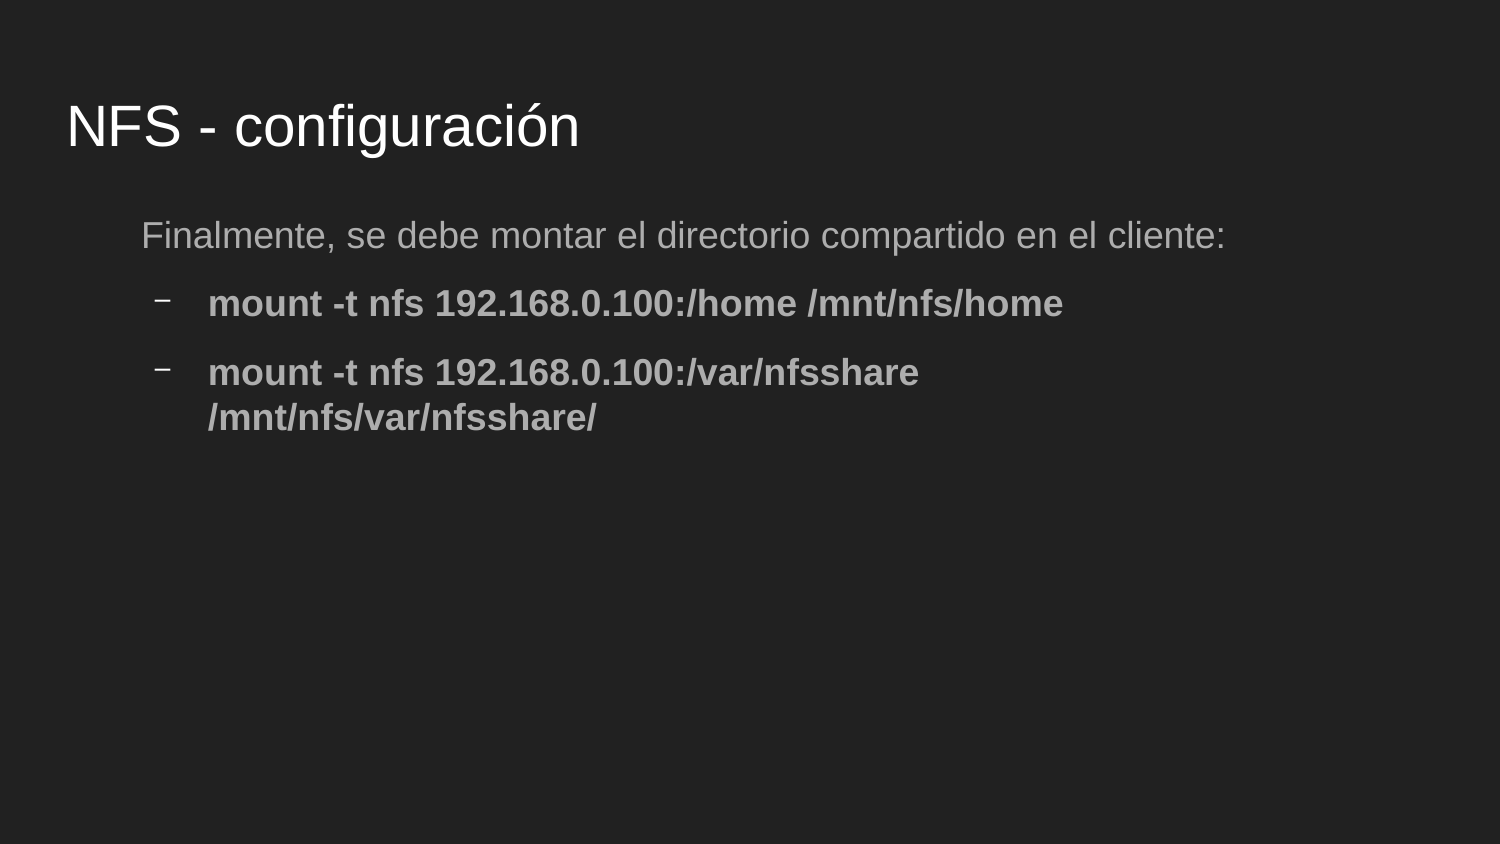

# NFS - configuración
Finalmente, se debe montar el directorio compartido en el cliente:
mount -t nfs 192.168.0.100:/home /mnt/nfs/home
mount -t nfs 192.168.0.100:/var/nfsshare /mnt/nfs/var/nfsshare/